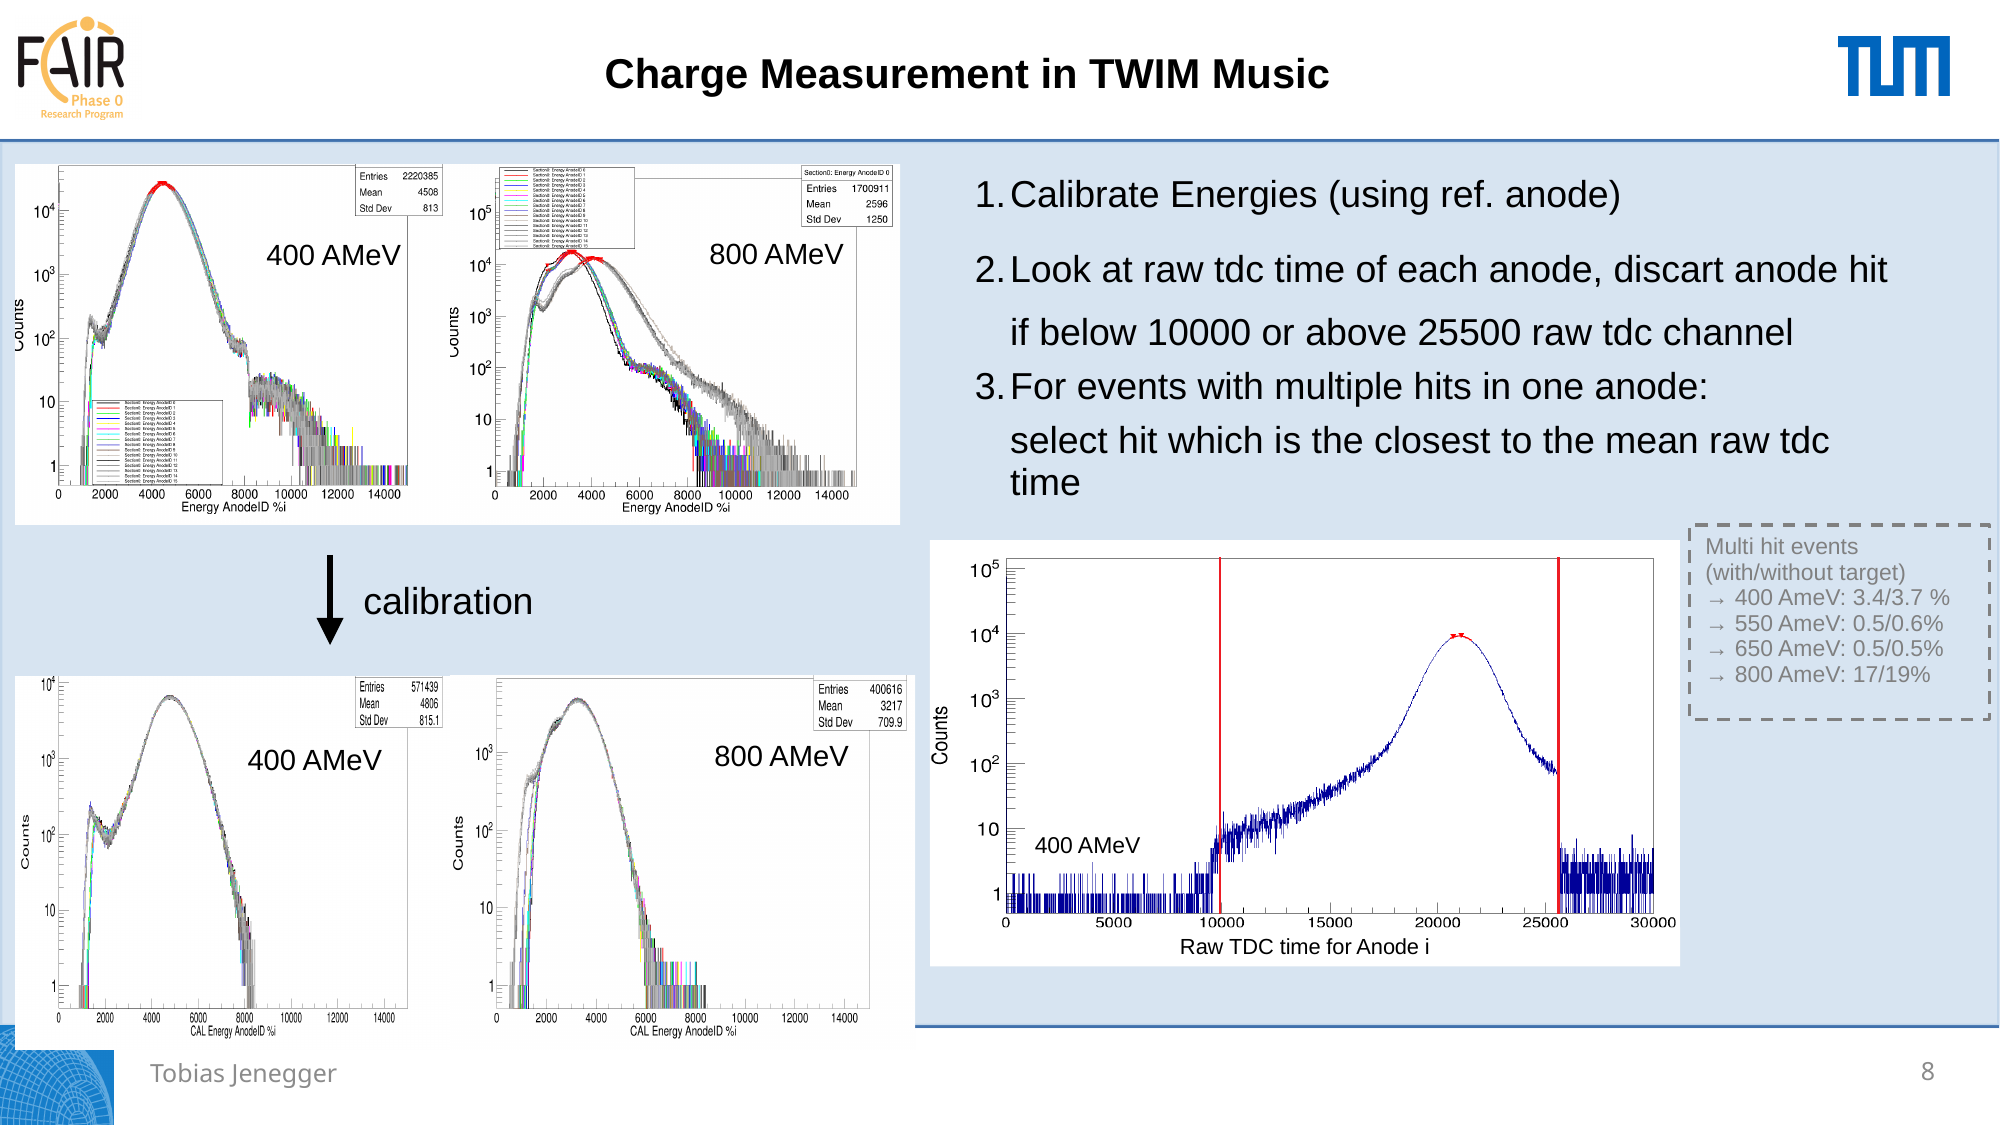

Charge Measurement in TWIM Music
400 AMeV
800 AMeV
Calibrate Energies (using ref. anode)
Look at raw tdc time of each anode, discart anode hit if below 10000 or above 25500 raw tdc channel
For events with multiple hits in one anode:
select hit which is the closest to the mean raw tdc time
Multi hit events (with/without target)
→ 400 AmeV: 3.4/3.7 %
→ 550 AmeV: 0.5/0.6%
→ 650 AmeV: 0.5/0.5%
→ 800 AmeV: 17/19%
Raw TDC time for Anode i
calibration
800 AMeV
400 AMeV
400 AMeV
8